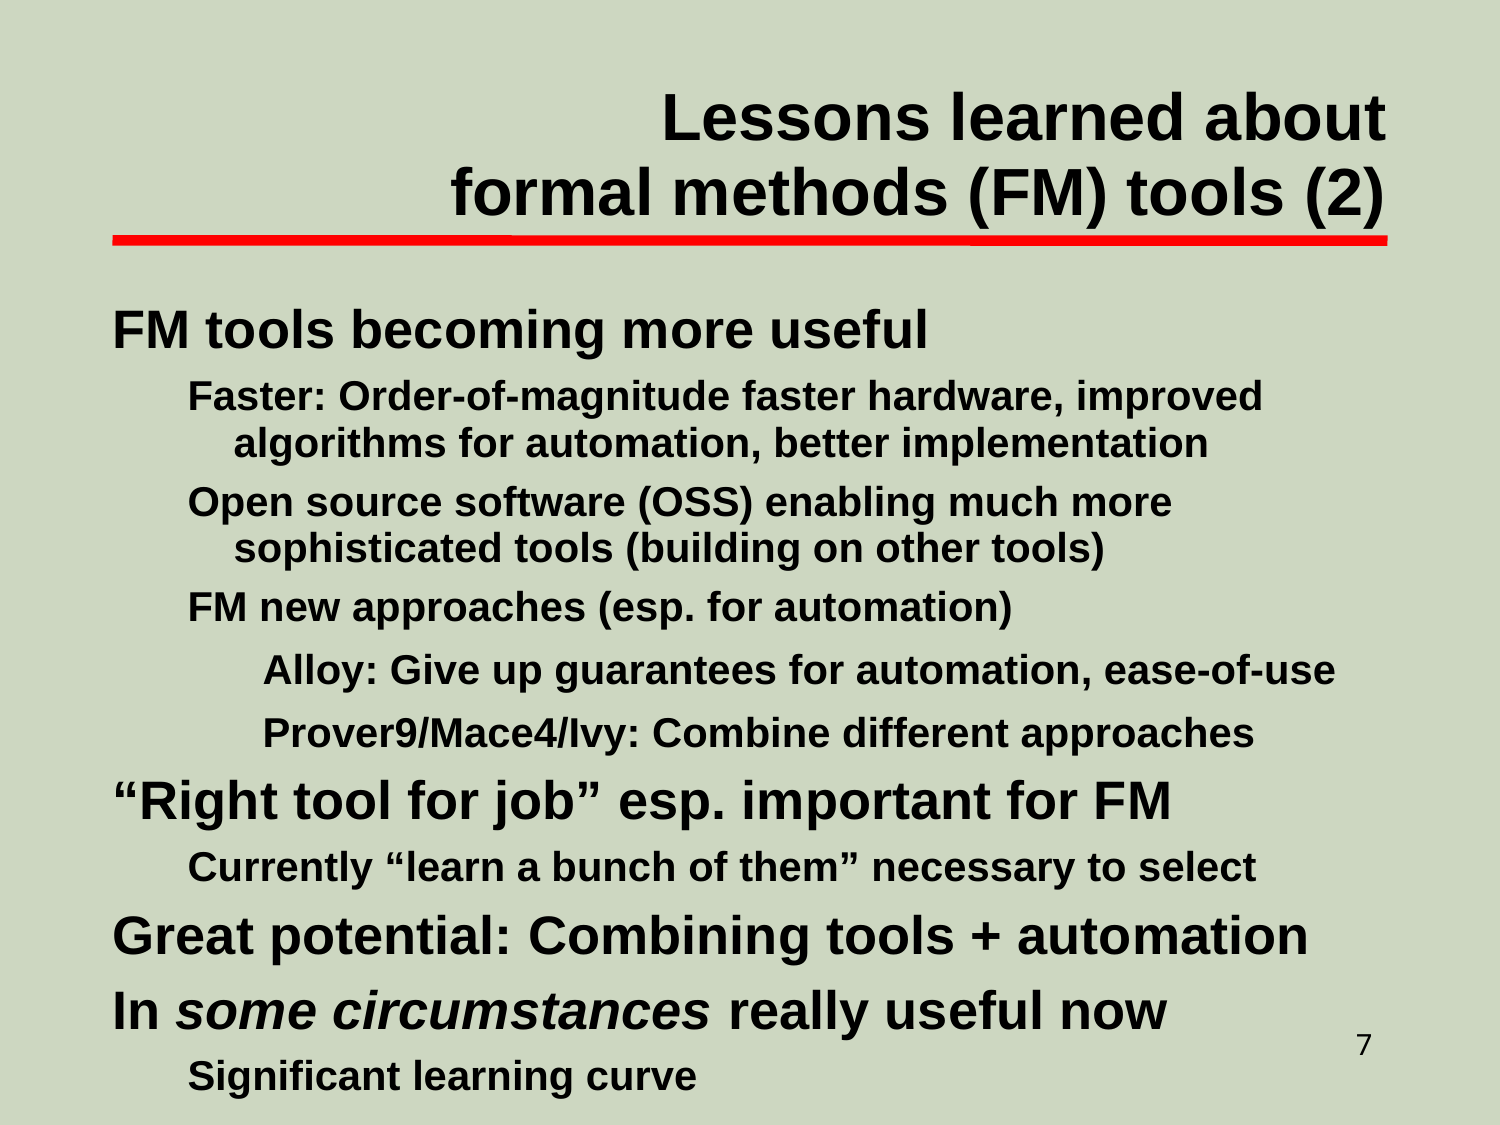

# Lessons learned about formal methods (FM) tools (2)
FM tools becoming more useful
Faster: Order-of-magnitude faster hardware, improved algorithms for automation, better implementation
Open source software (OSS) enabling much more sophisticated tools (building on other tools)
FM new approaches (esp. for automation)
Alloy: Give up guarantees for automation, ease-of-use
Prover9/Mace4/Ivy: Combine different approaches
“Right tool for job” esp. important for FM
Currently “learn a bunch of them” necessary to select
Great potential: Combining tools + automation
In some circumstances really useful now
Significant learning curve